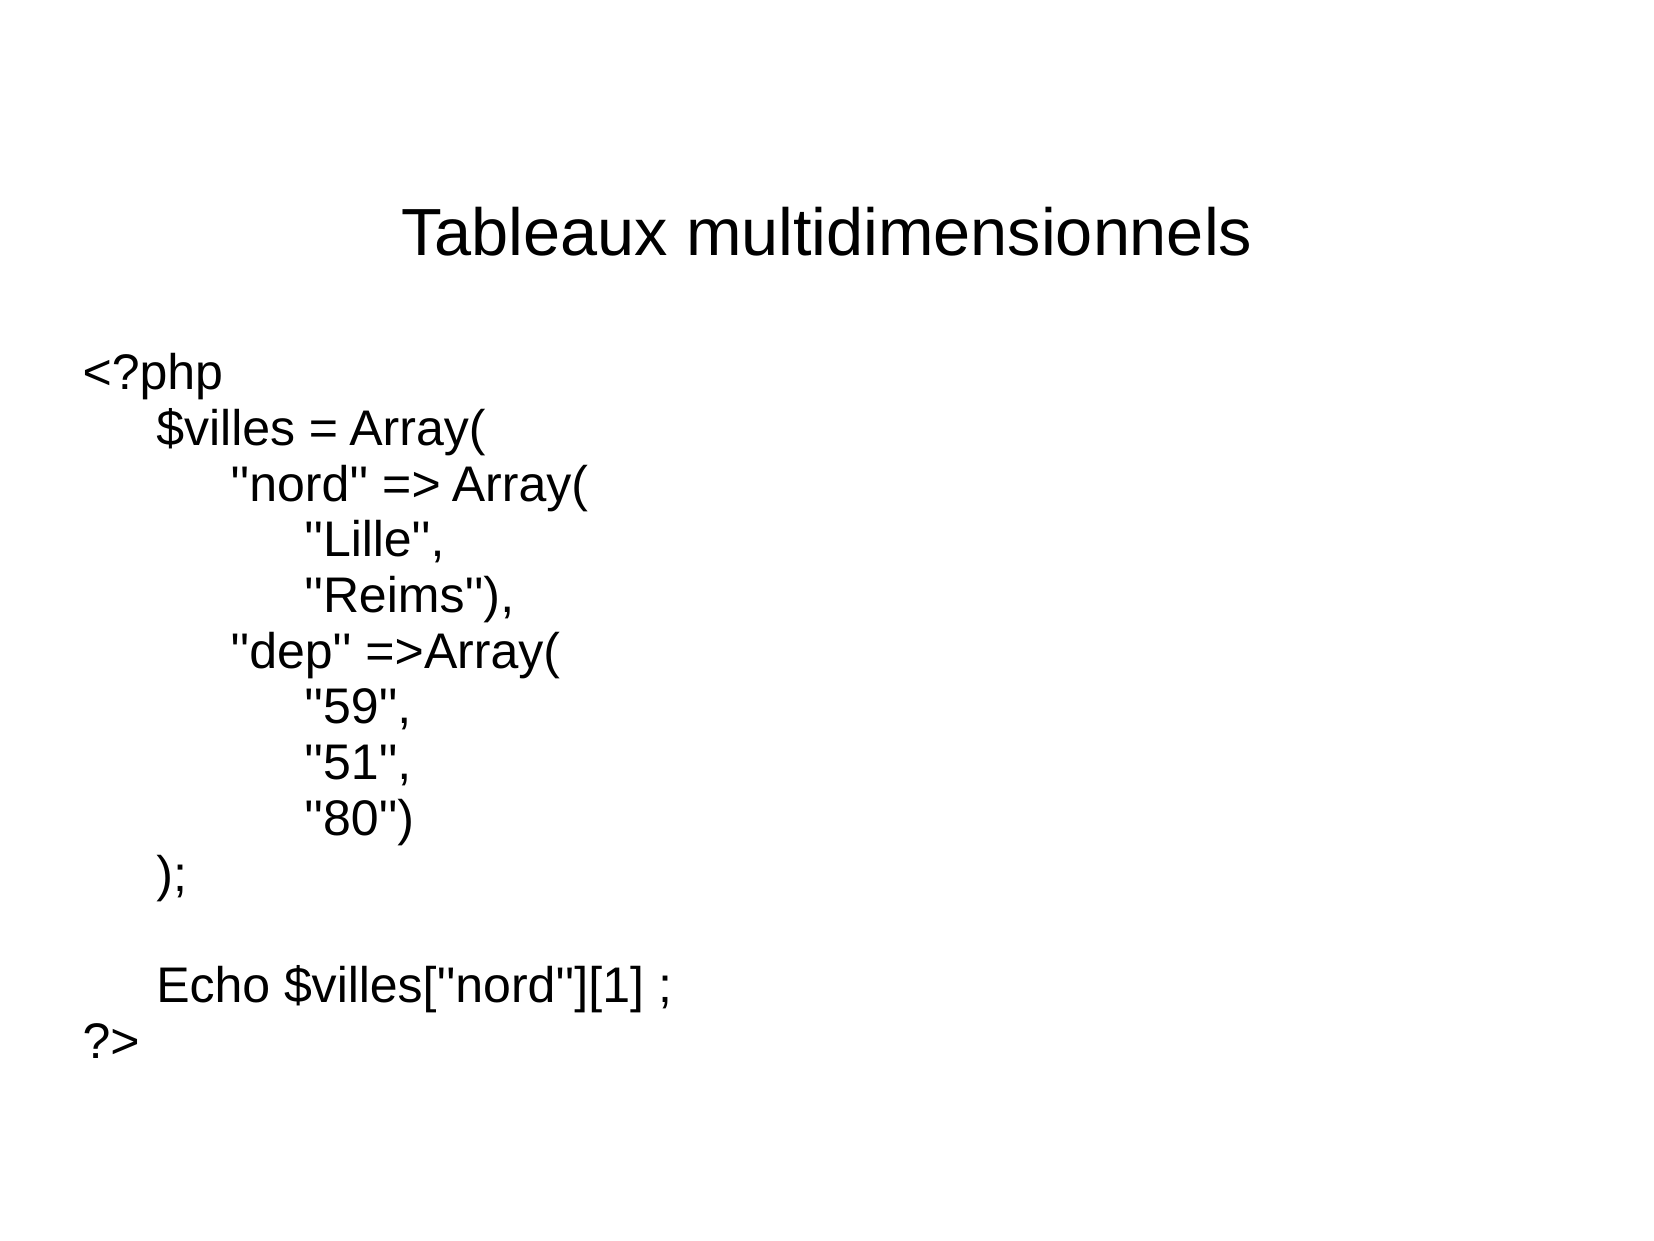

# Tableaux multidimensionnels
<?php
	$villes = Array(
		''nord'' => Array(
			''Lille'',
			''Reims''),
		''dep'' =>Array(
			''59'',
			''51'',
			''80'')
	);
	Echo $villes[''nord''][1] ;
?>